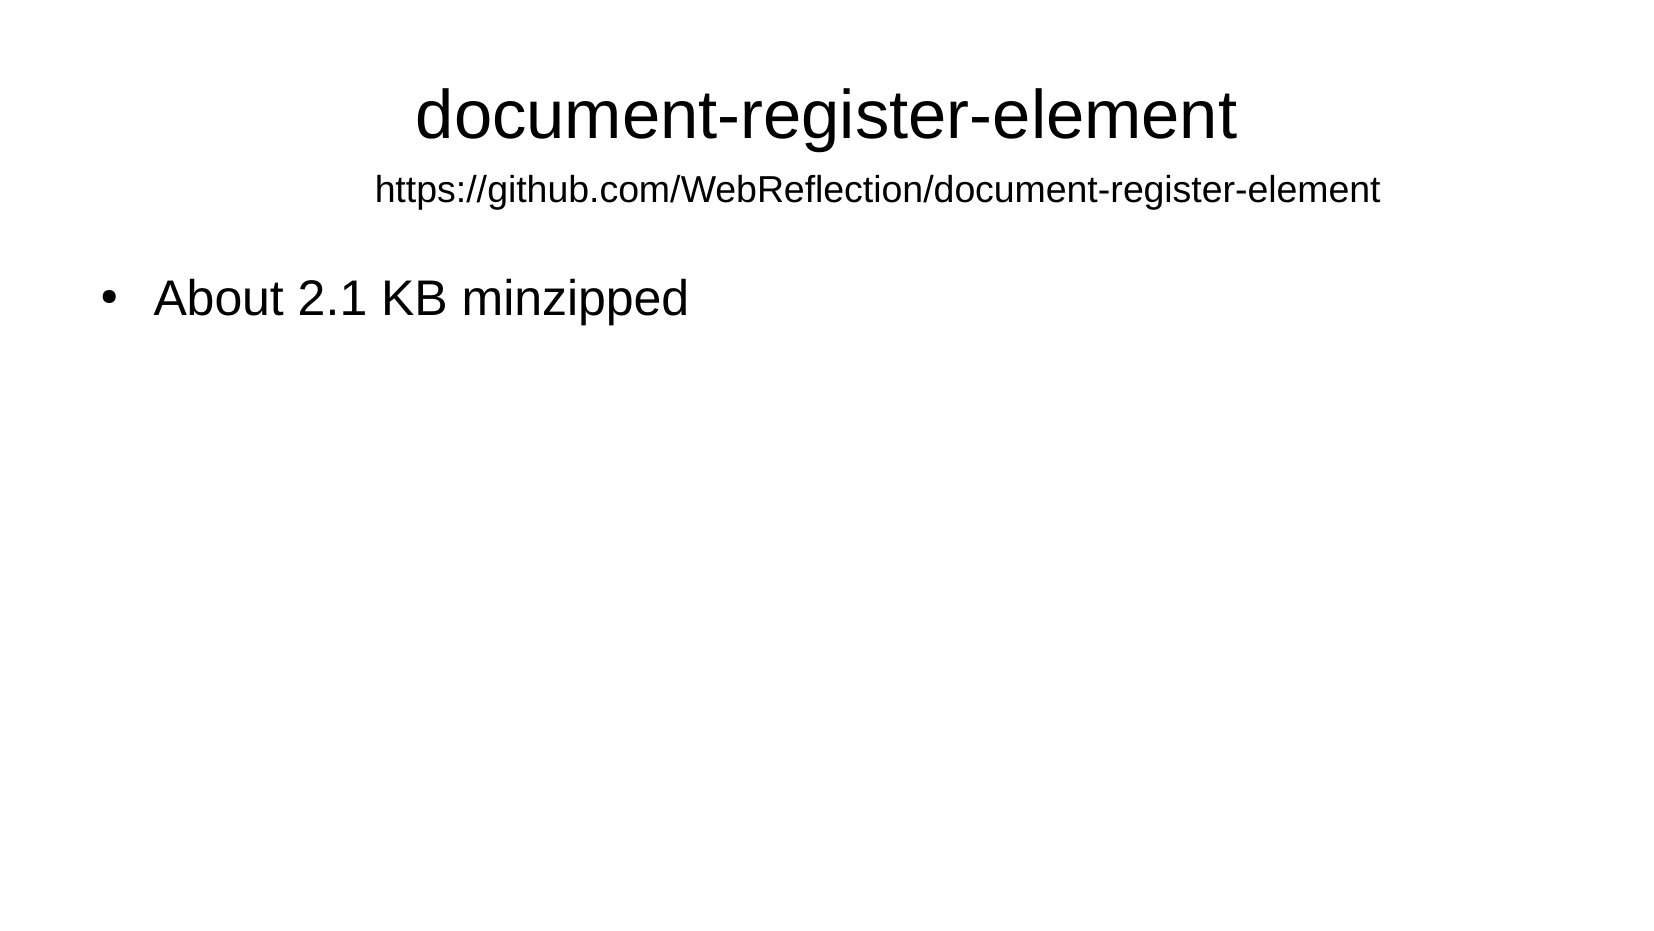

# document-register-element
https://github.com/WebReflection/document-register-element
About 2.1 KB minzipped